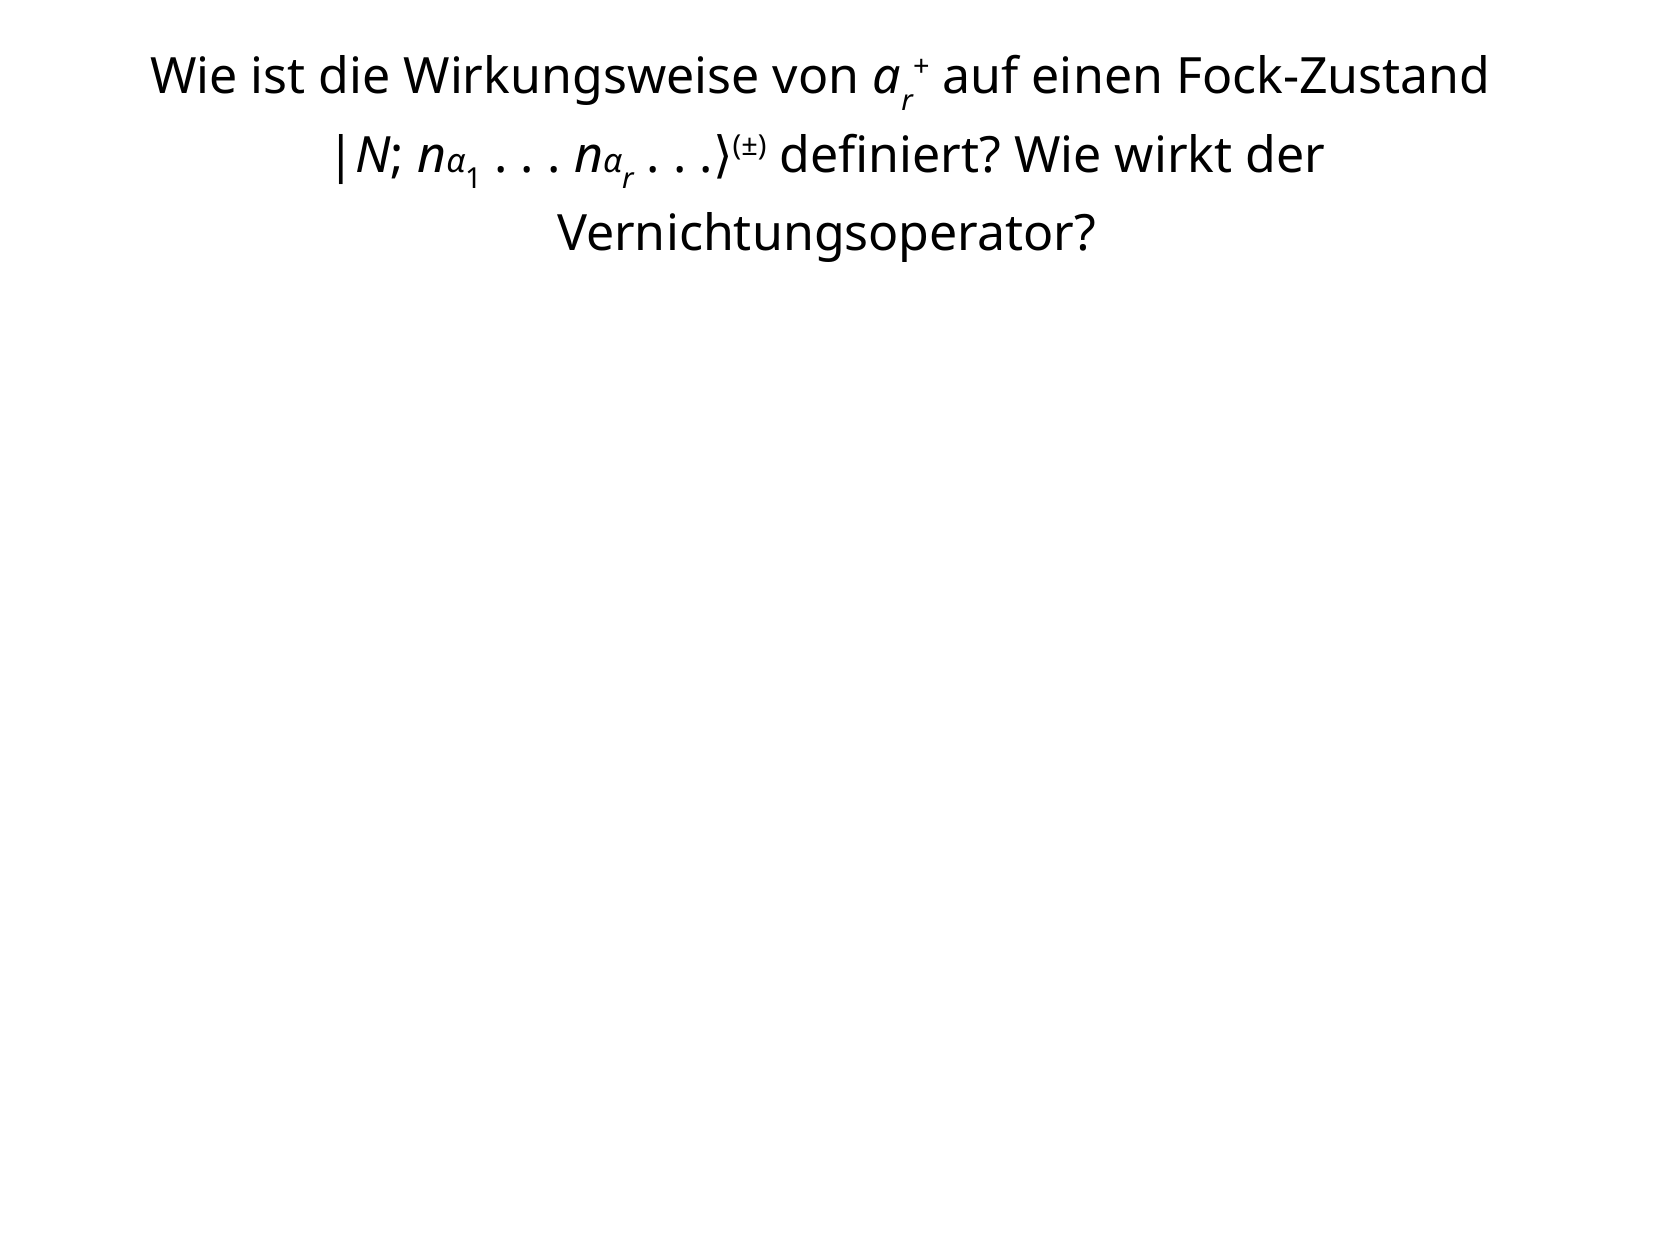

# Wie ist die Wirkungsweise von ar+ auf einen Fock-Zustand |N; nα1 . . . nαr . . .⟩(±) definiert? Wie wirkt der Vernichtungsoperator?